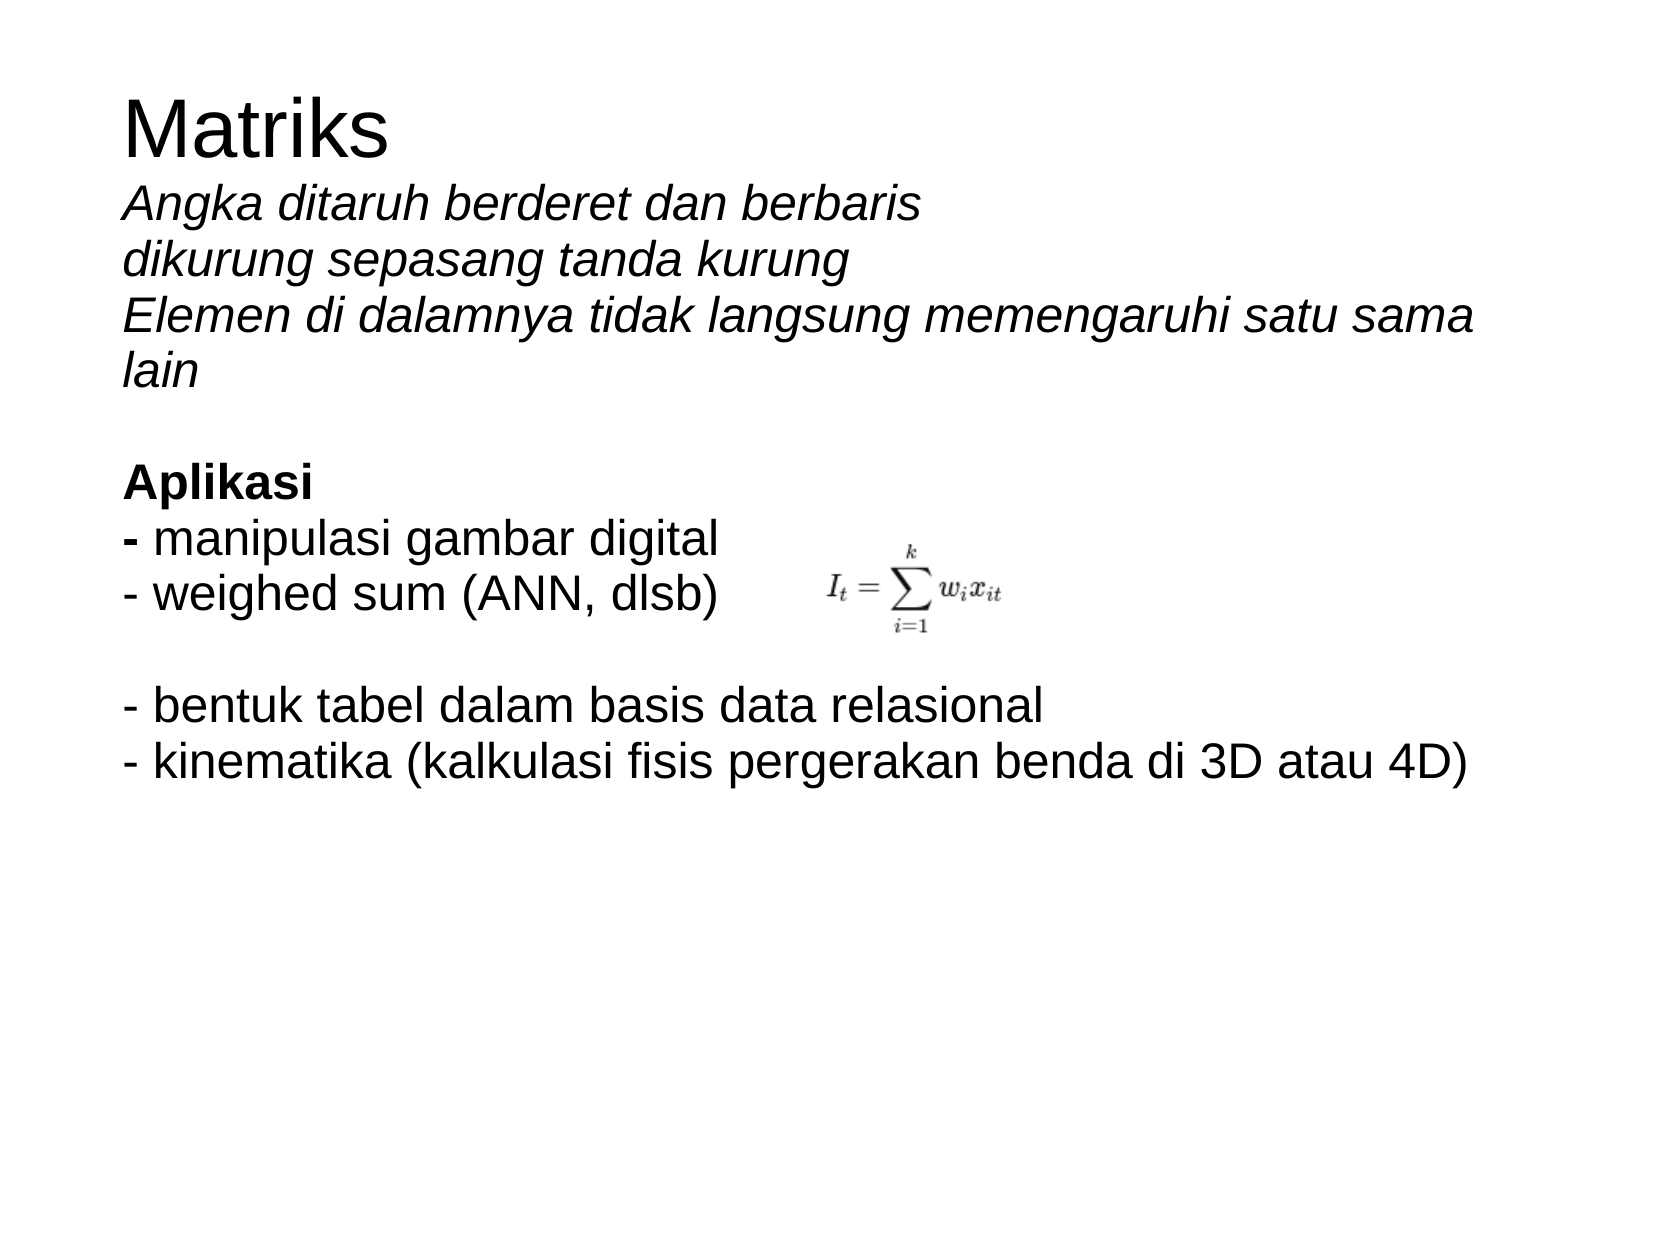

Matriks
Angka ditaruh berderet dan berbaris
dikurung sepasang tanda kurung
Elemen di dalamnya tidak langsung memengaruhi satu sama lain
Aplikasi
- manipulasi gambar digital
- weighed sum (ANN, dlsb)
- bentuk tabel dalam basis data relasional
- kinematika (kalkulasi fisis pergerakan benda di 3D atau 4D)